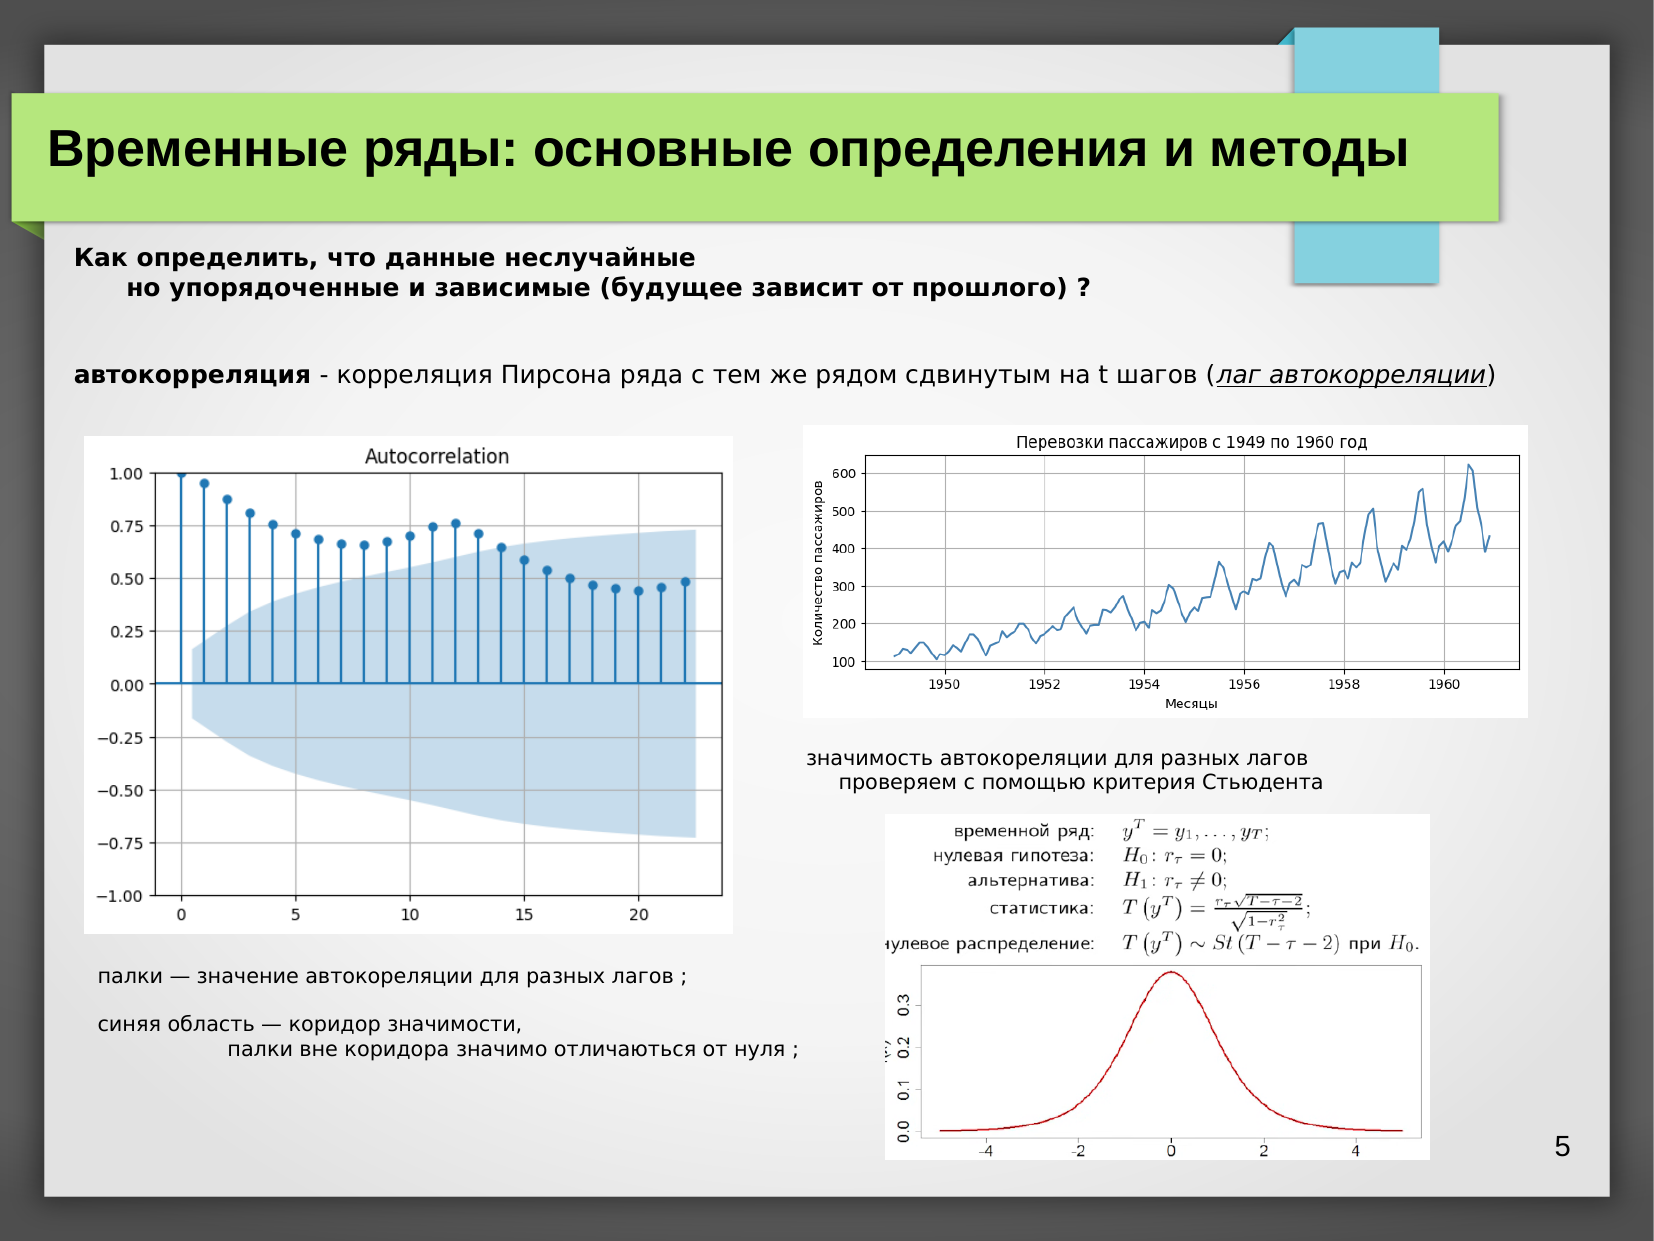

# Временные ряды: основные определения и методы
Как определить, что данные неслучайные
 но упорядоченные и зависимые (будущее зависит от прошлого) ?
автокорреляция - корреляция Пирсона ряда с тем же рядом сдвинутым на t шагов (лаг автокорреляции)
значимость автокореляции для разных лагов
 проверяем с помощью критерия Стьюдента
палки — значение автокореляции для разных лагов ;
синяя область — коридор значимости,
 палки вне коридора значимо отличаються от нуля ;
5